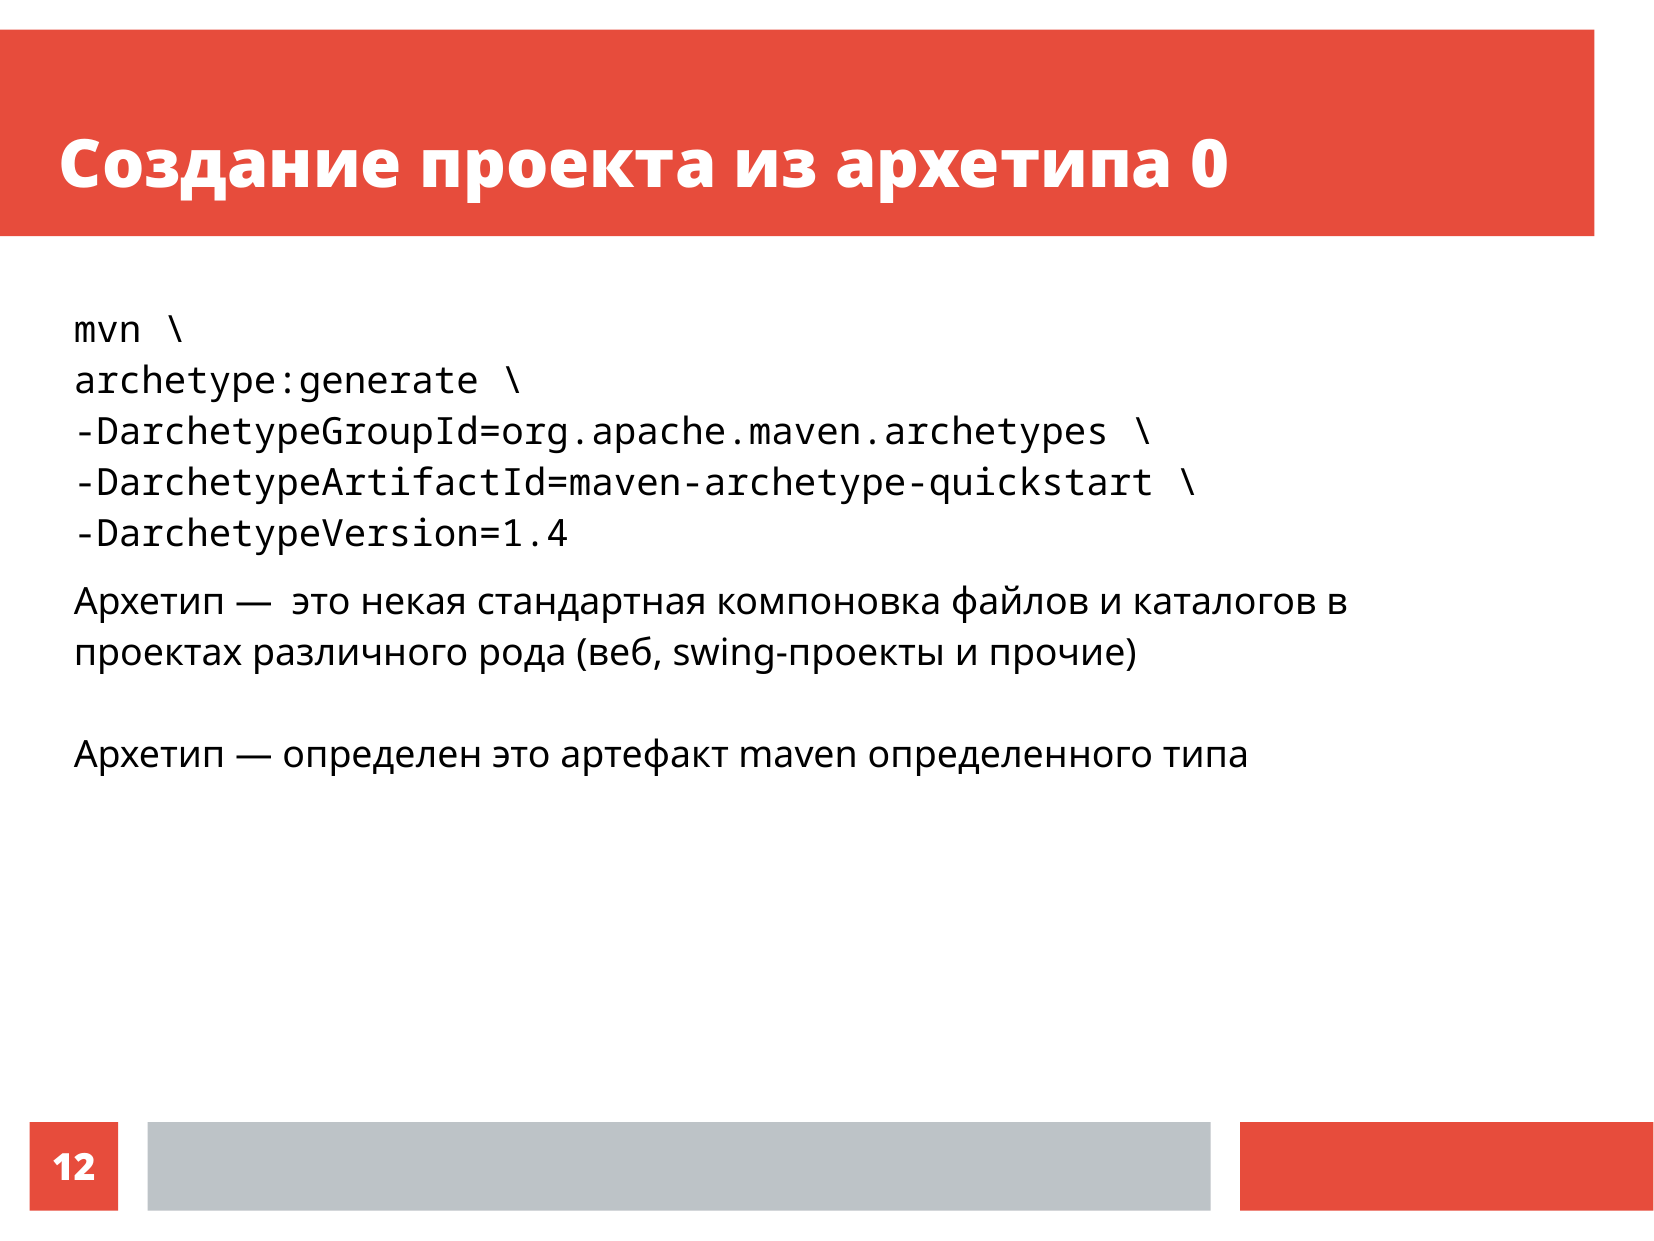

# Создание проекта из архетипа 0
mvn \
archetype:generate \
-DarchetypeGroupId=org.apache.maven.archetypes \
-DarchetypeArtifactId=maven-archetype-quickstart \
-DarchetypeVersion=1.4
Архетип — это некая стандартная компоновка файлов и каталогов в проектах различного рода (веб, swing-проекты и прочие)
Архетип — определен это артефакт maven определенного типа
12